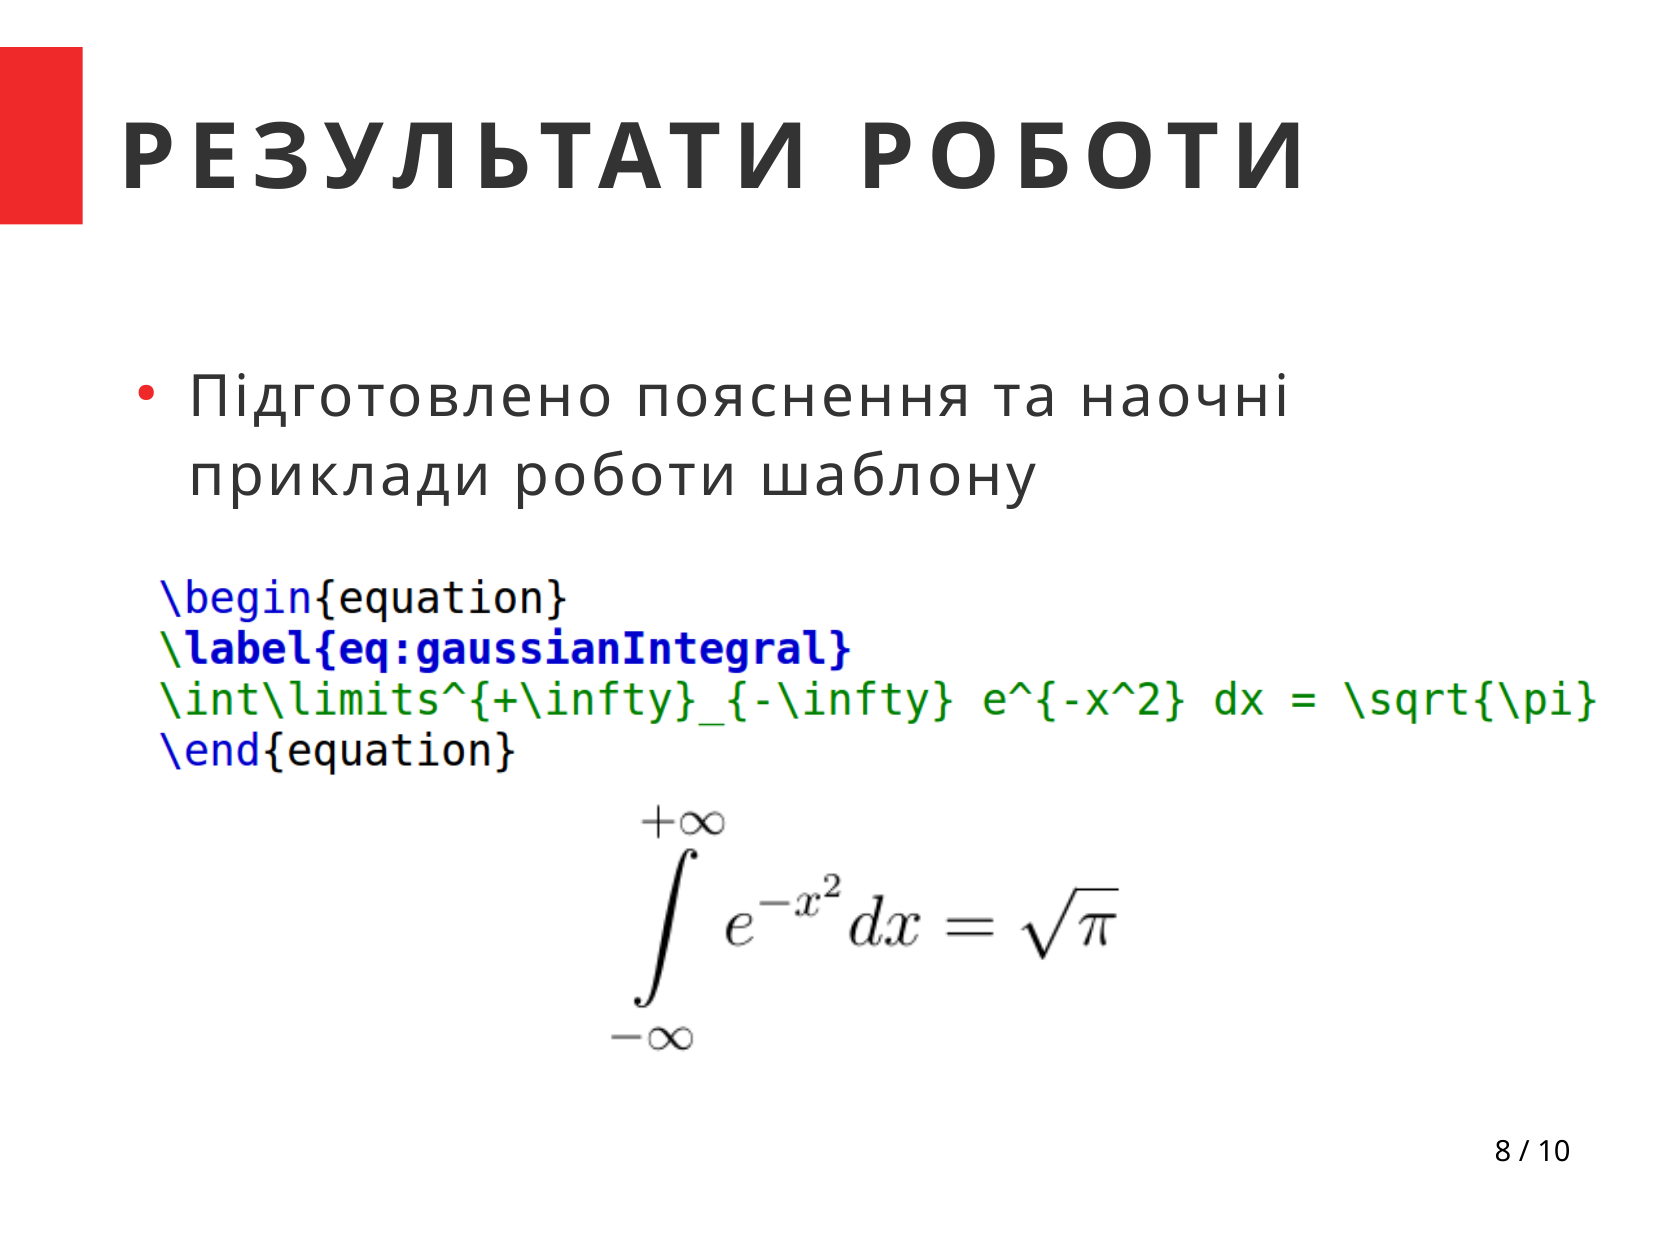

# Результати роботи
Підготовлено пояснення та наочні приклади роботи шаблону
8